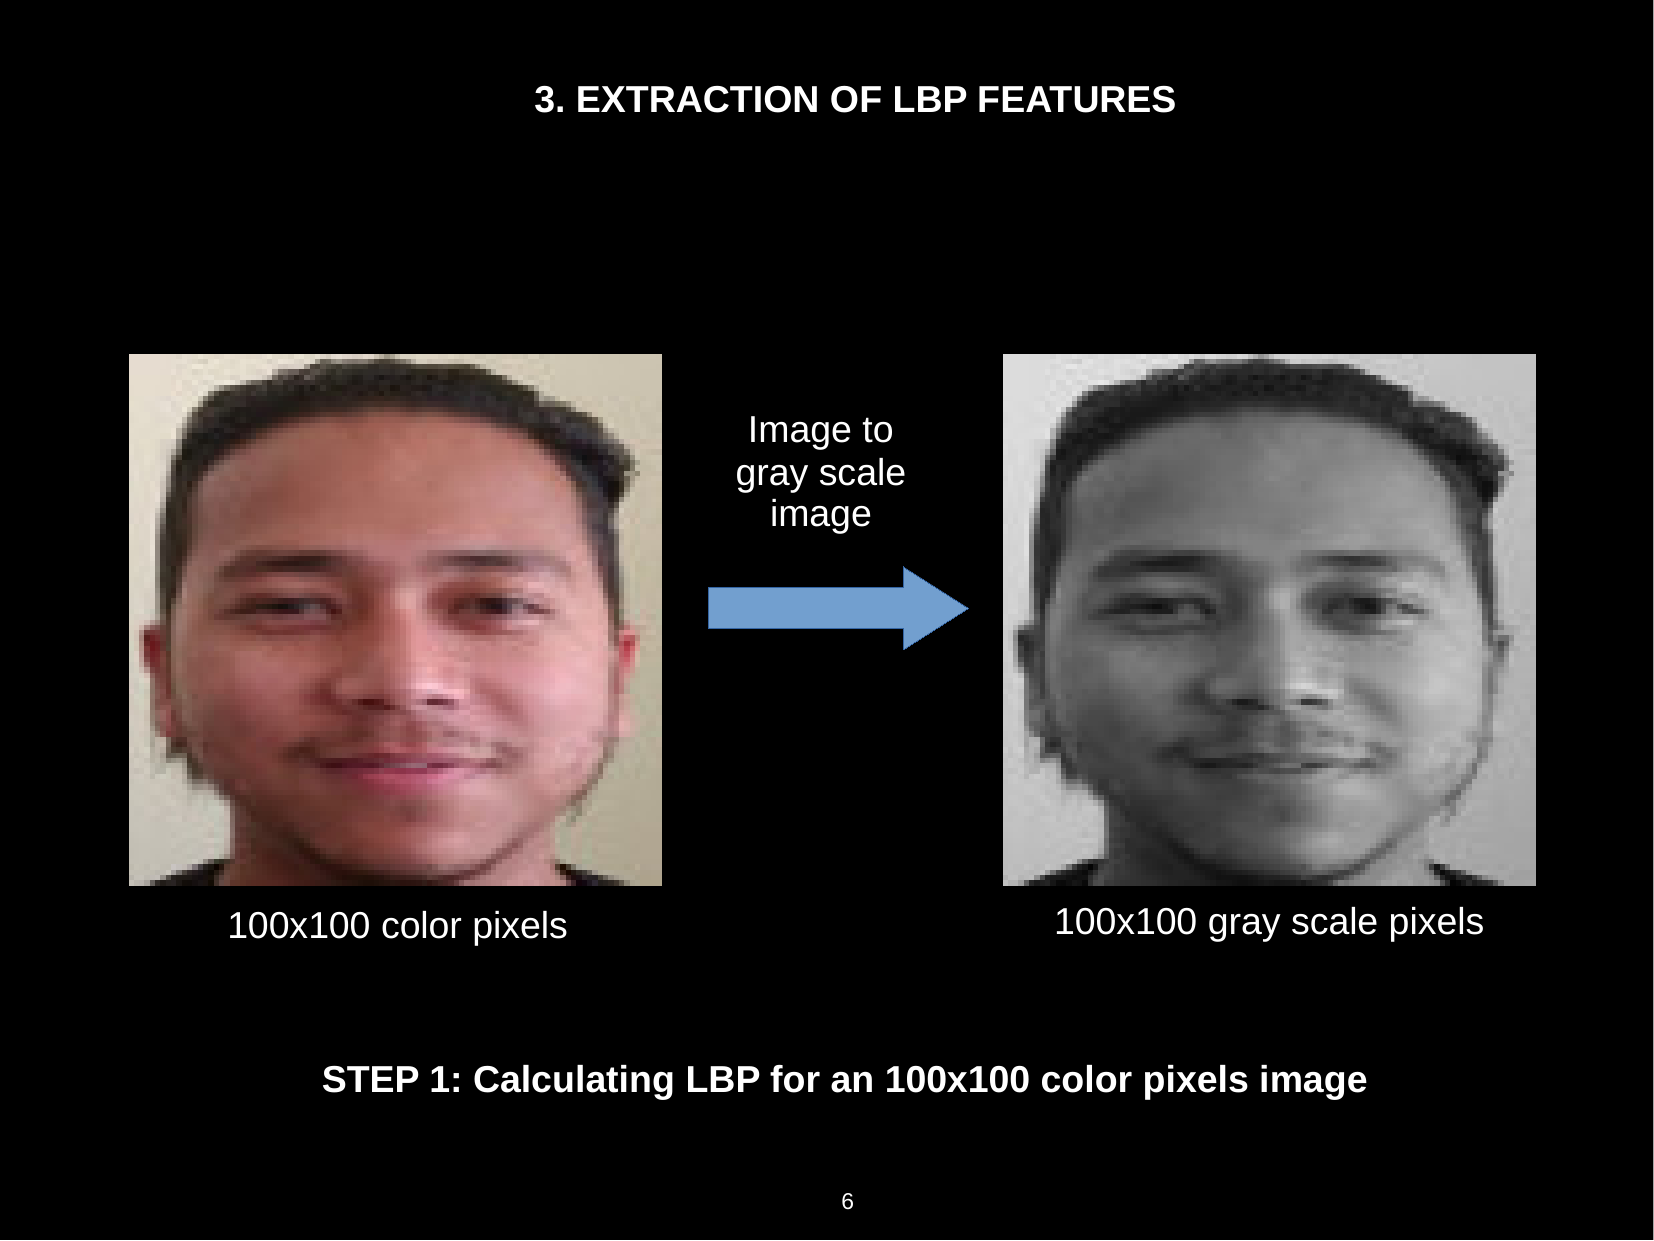

3. EXTRACTION OF LBP FEATURES
Image to gray scale image
100x100 gray scale pixels
100x100 color pixels
STEP 1: Calculating LBP for an 100x100 color pixels image
6